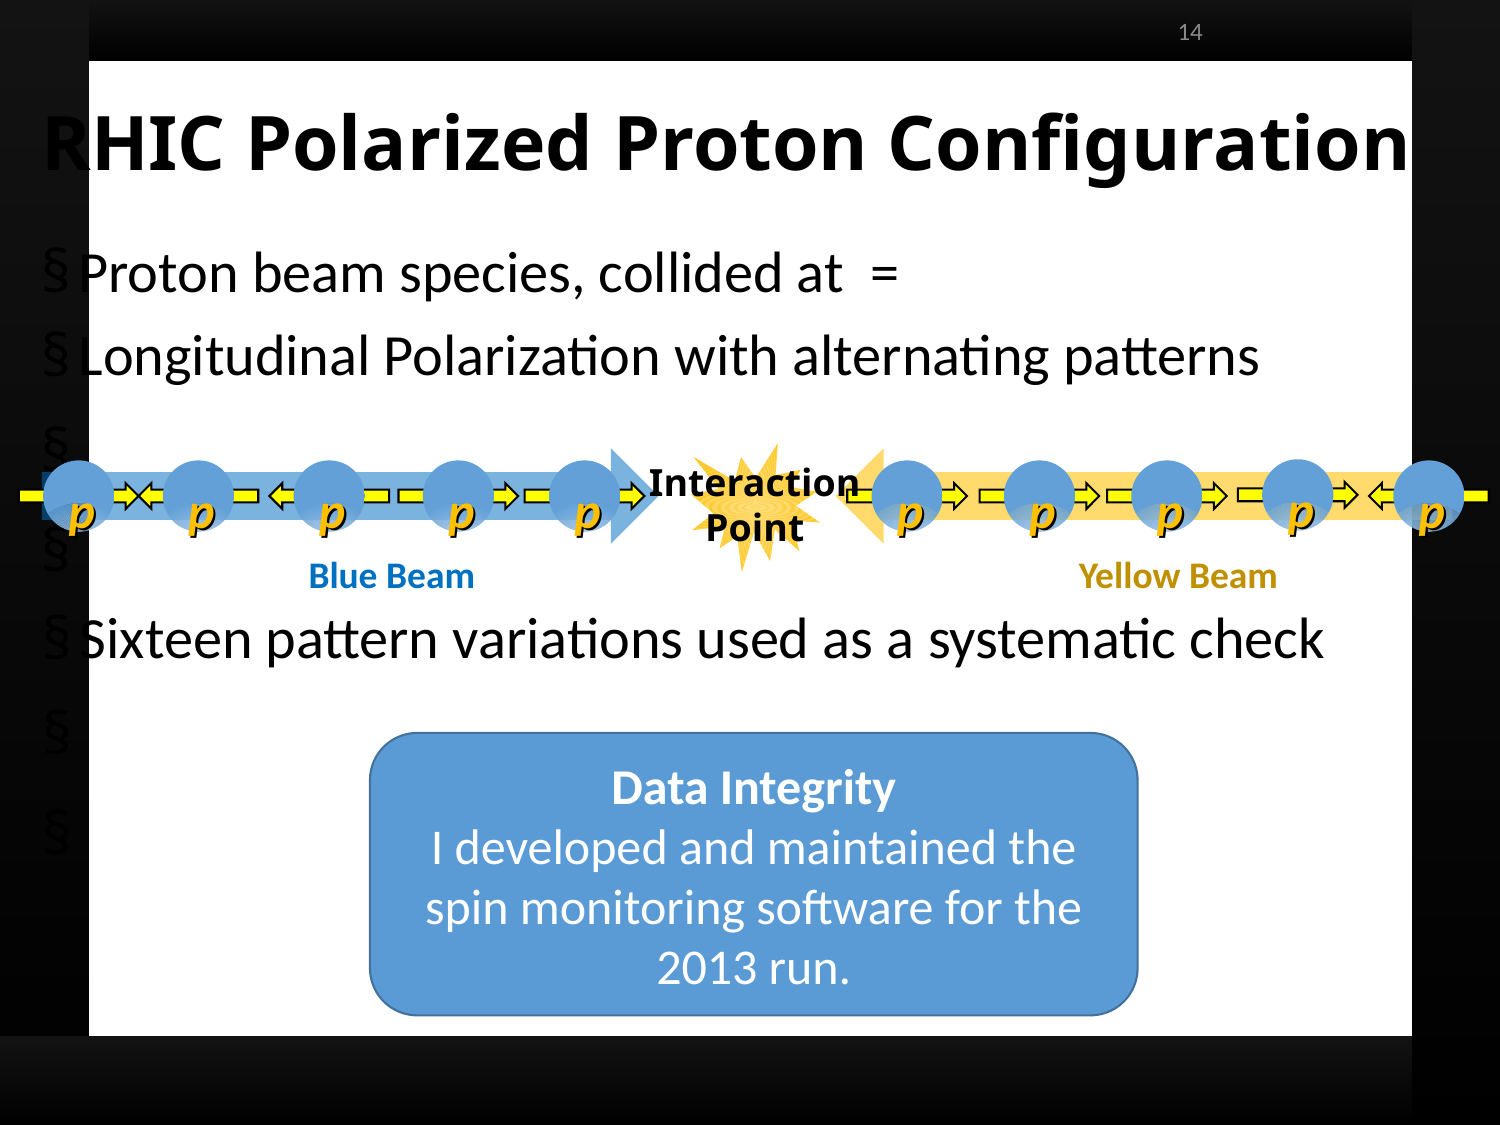

14
# RHIC Polarized Proton Configuration
Proton beam species, collided at =
Longitudinal Polarization with alternating patterns
Interaction
Point
p
p
p
p
p
p
p
p
p
p
Blue Beam
Yellow Beam
Sixteen pattern variations used as a systematic check
Data Integrity
I developed and maintained the spin monitoring software for the 2013 run.